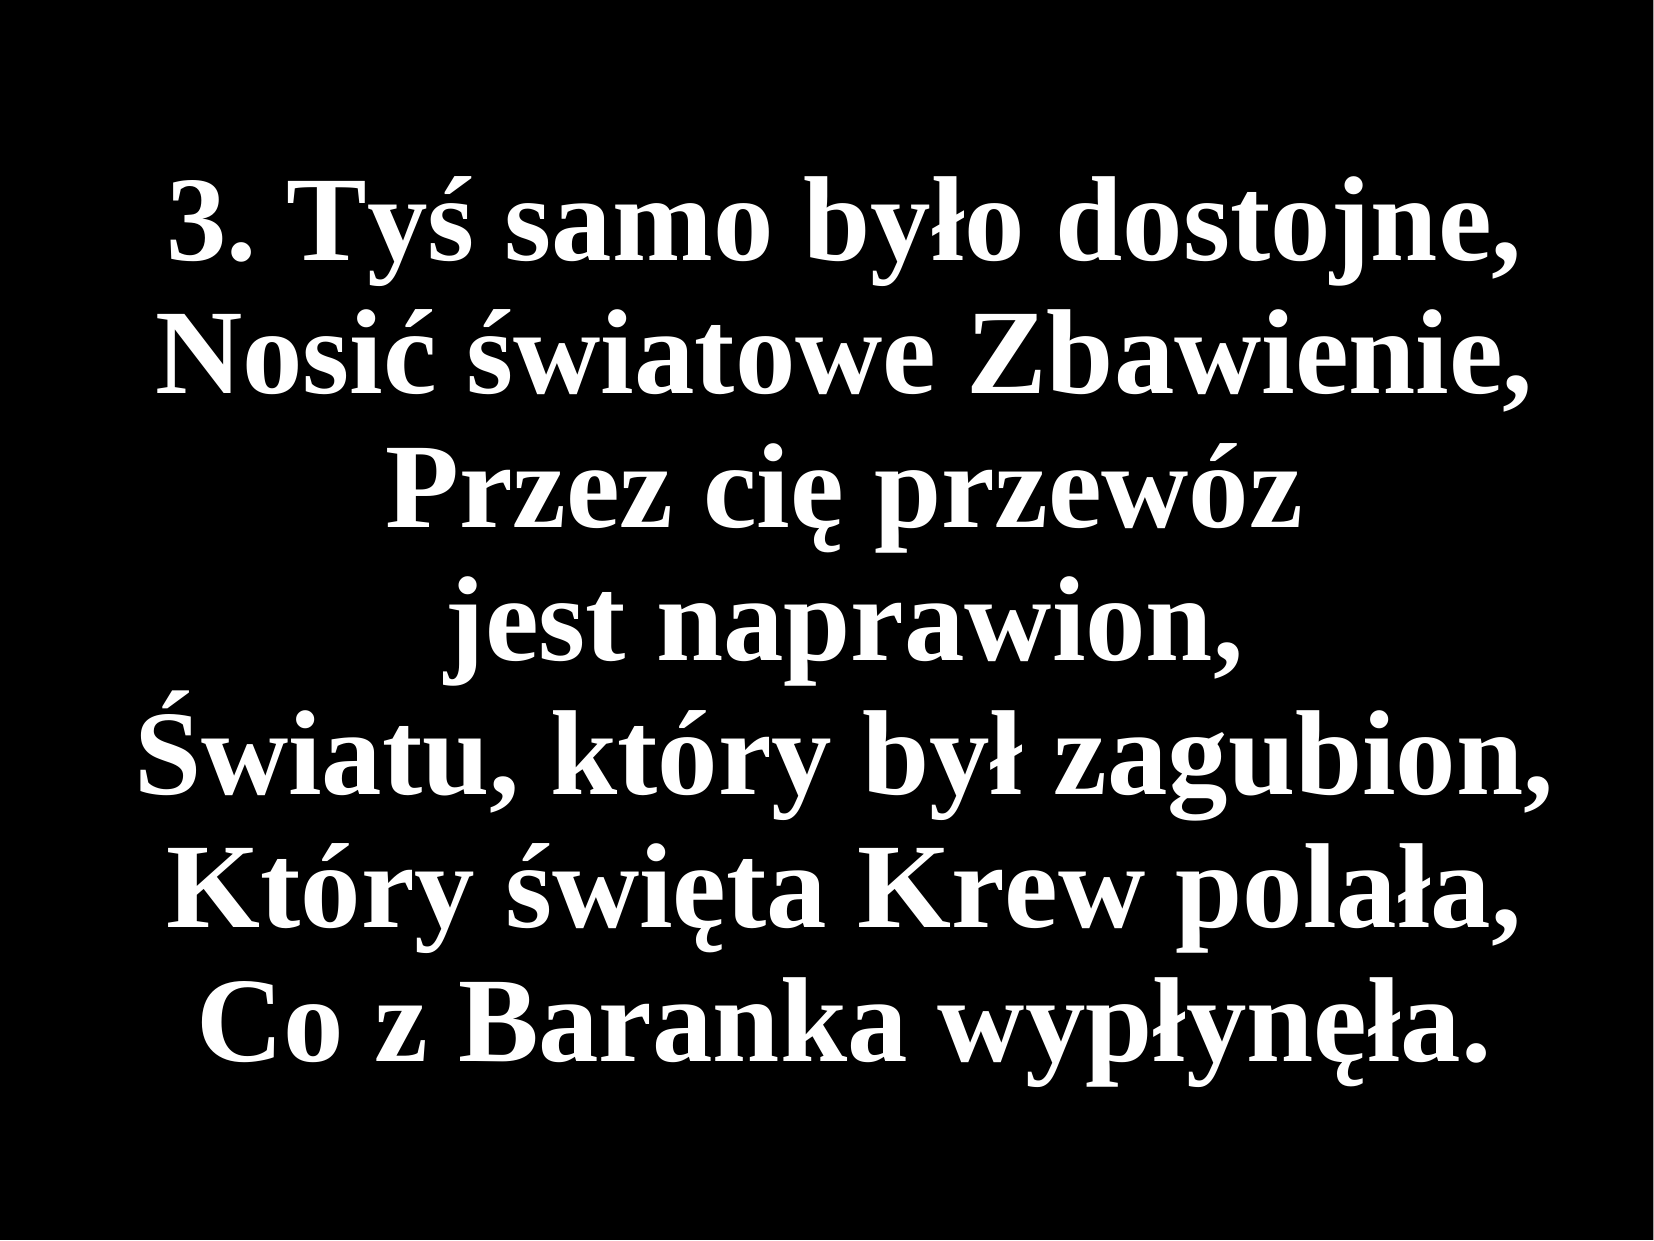

# 3. Tyś samo było dostojne,
Nosić światowe Zbawienie,
Przez cię przewóz
jest naprawion,
Światu, który był zagubion,
Który święta Krew polała,
Co z Baranka wypłynęła.